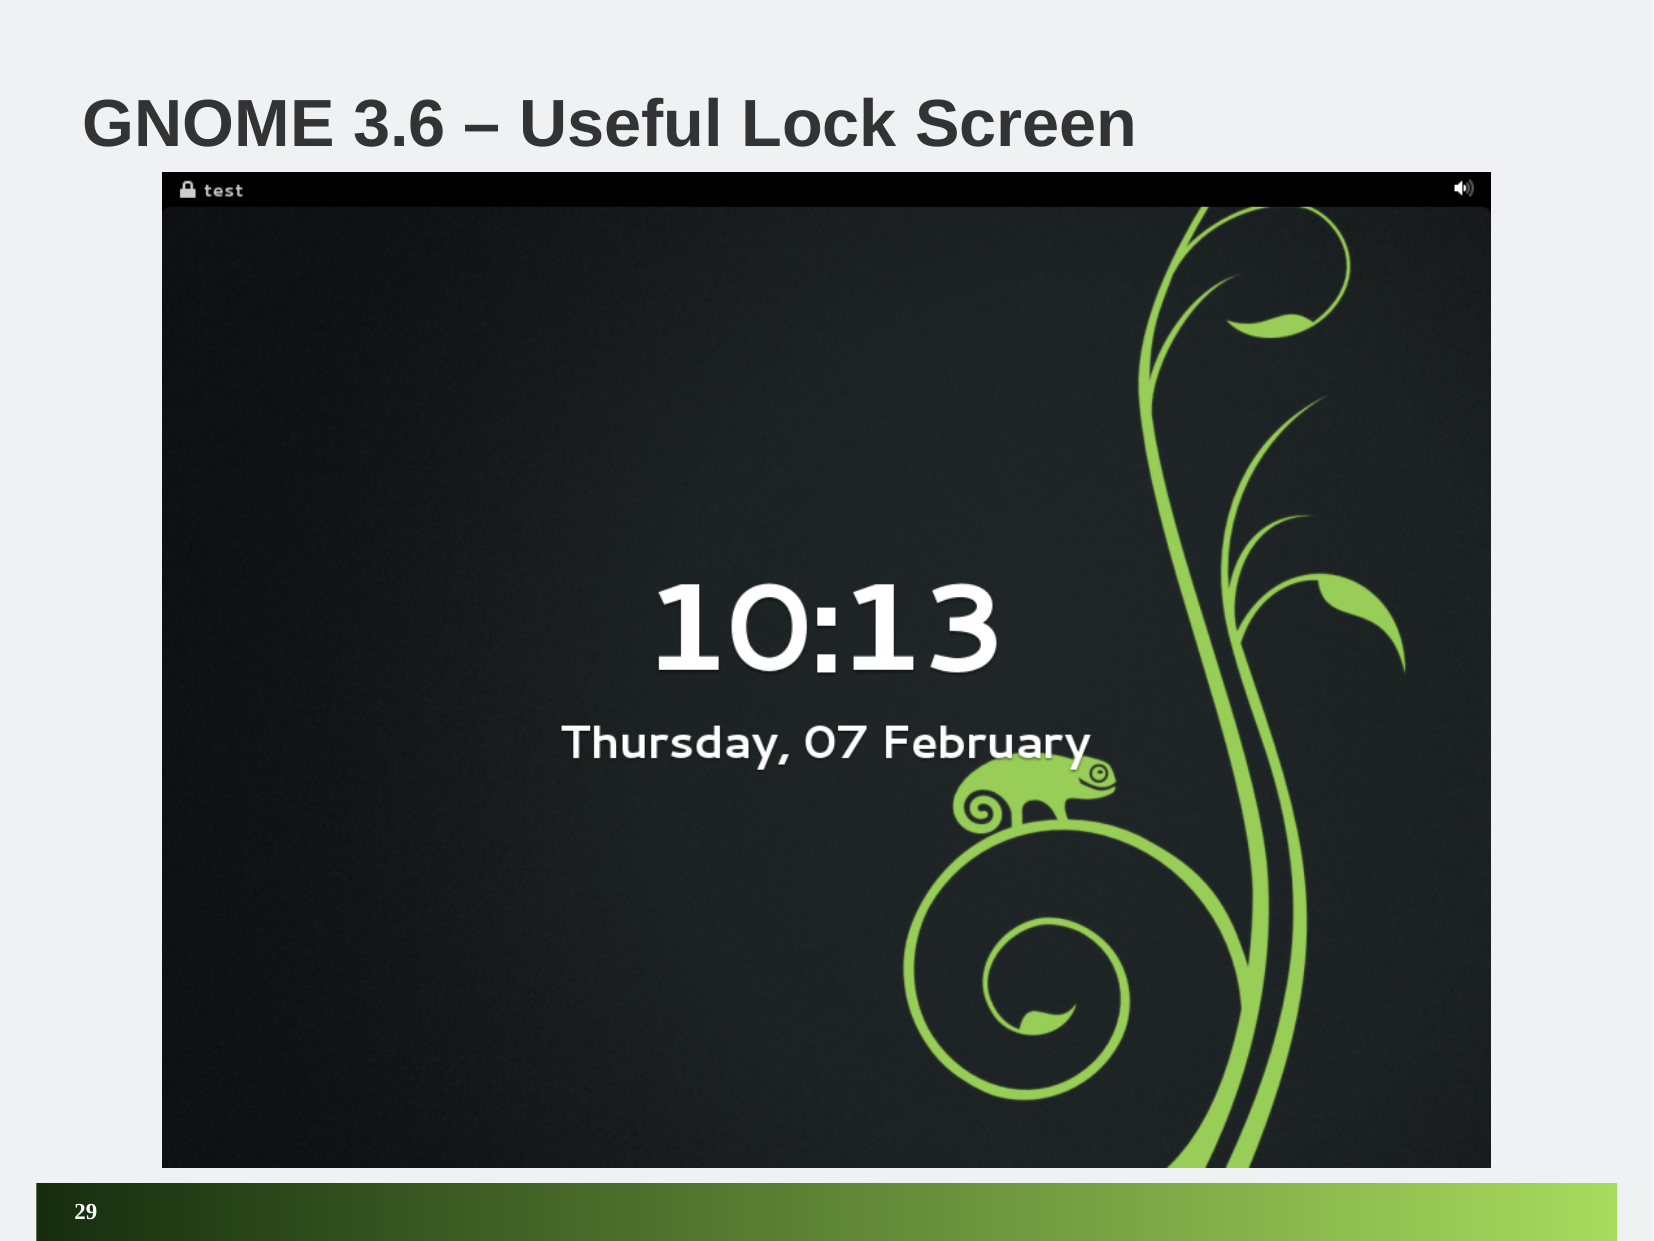

# GNOME 3.6 – Useful Lock Screen
29